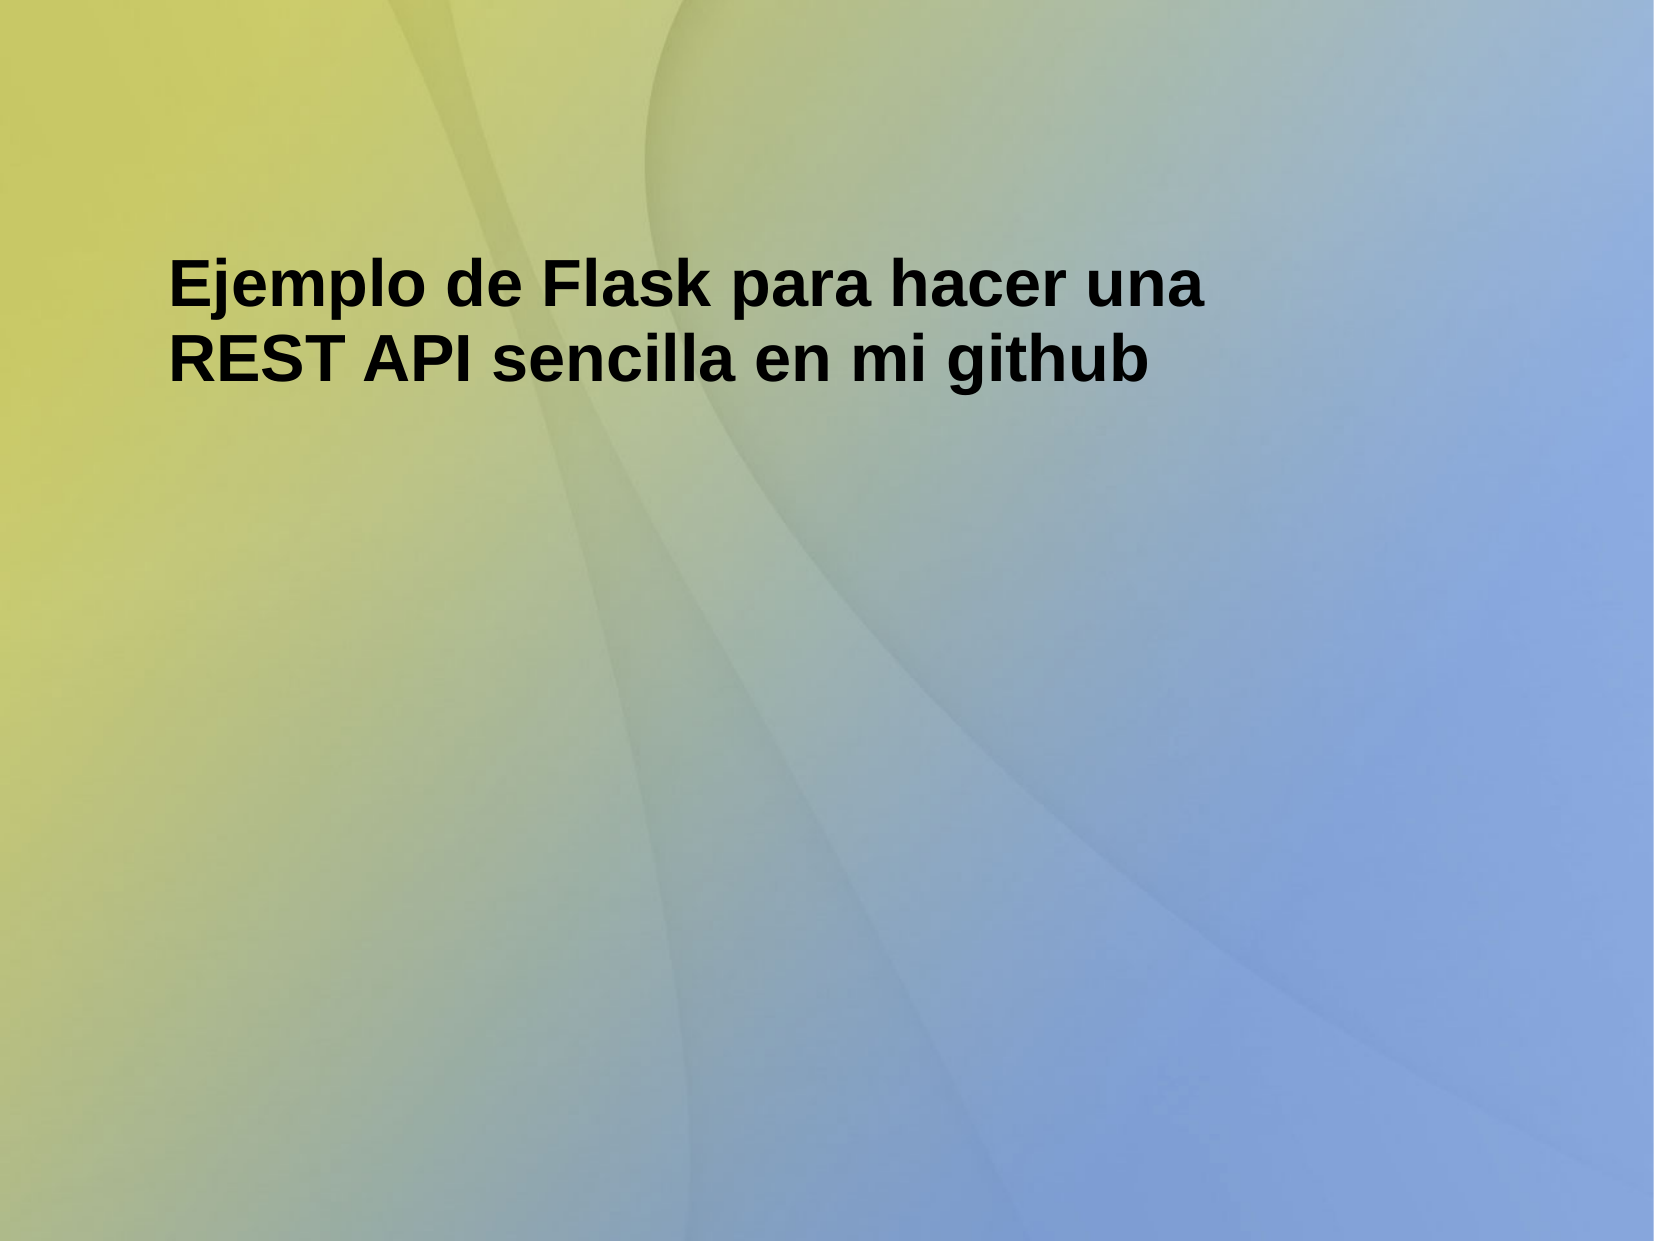

Ejemplo de Flask para hacer una REST API sencilla en mi github